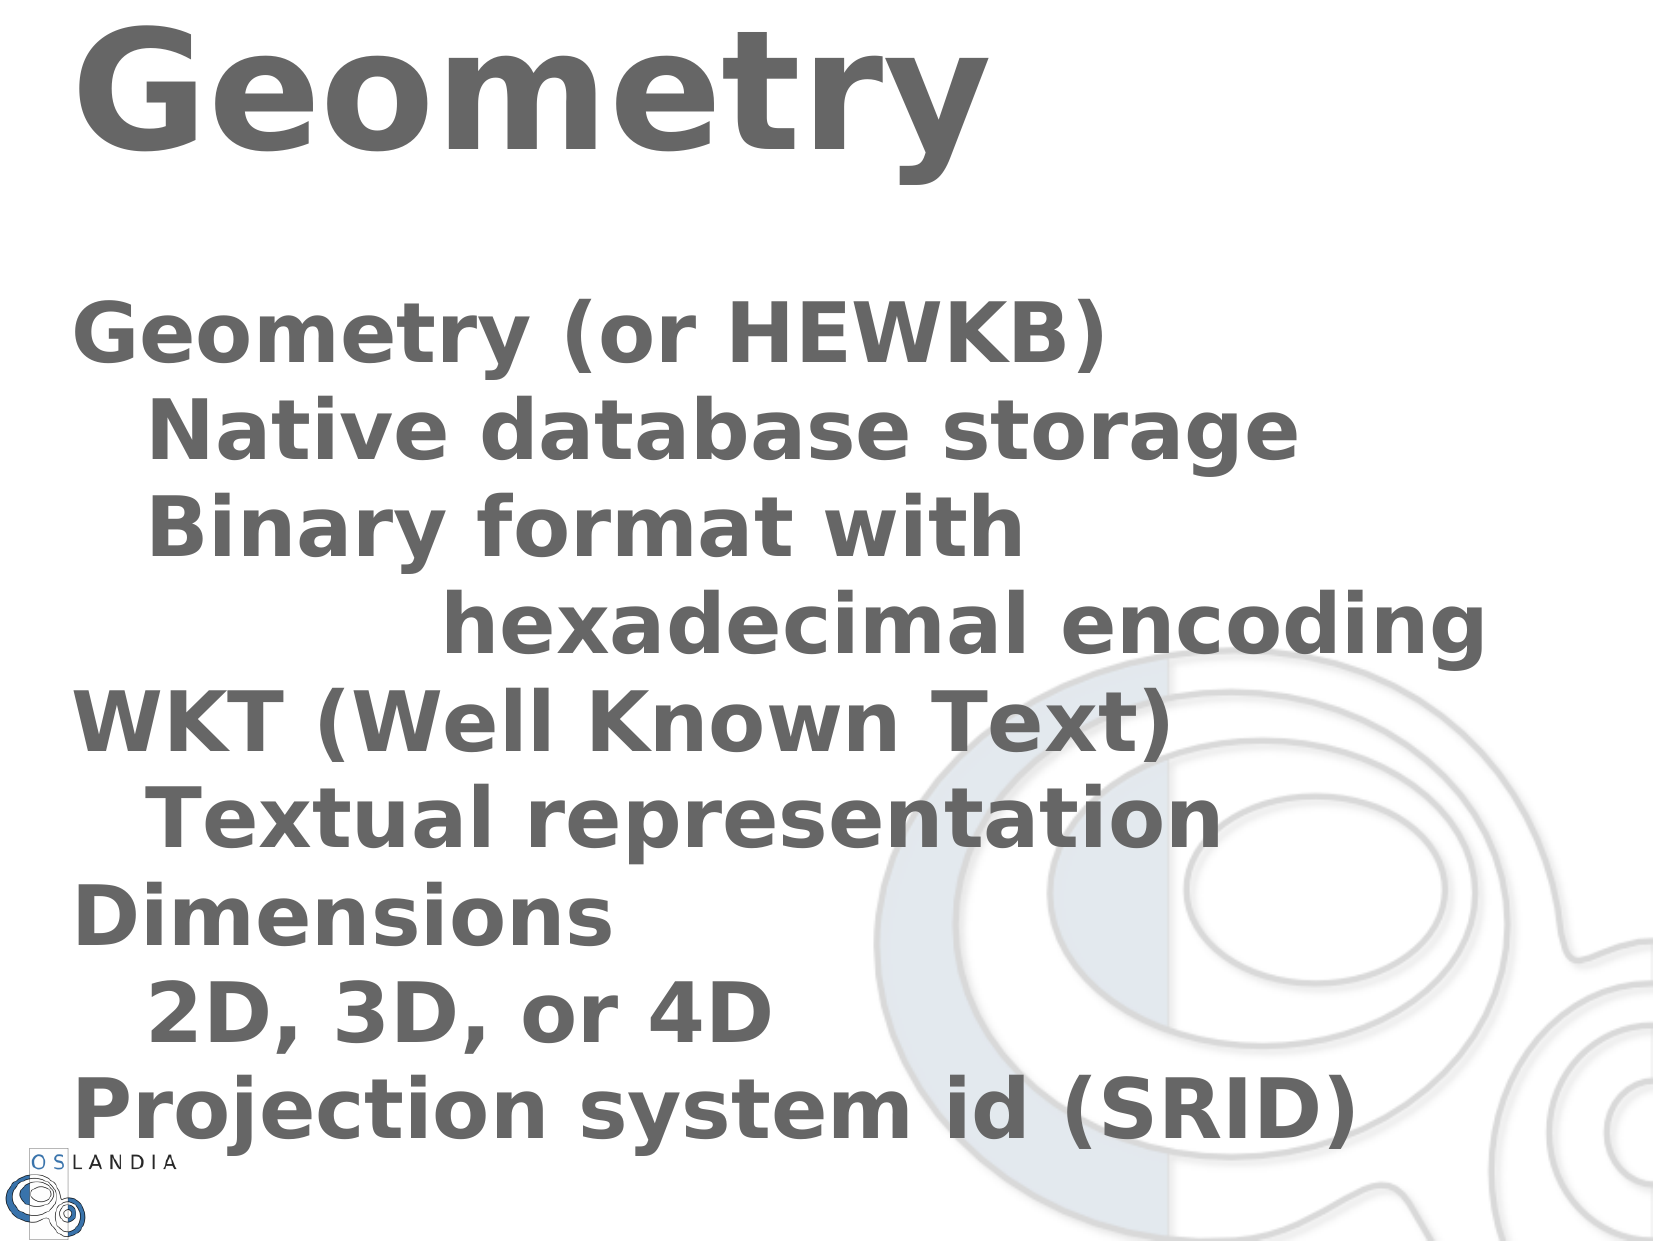

# Geometry
Geometry (or HEWKB)
	Native database storage
	Binary format with
					hexadecimal encoding
WKT (Well Known Text)
	Textual representation
Dimensions
	2D, 3D, or 4D
Projection system id (SRID)